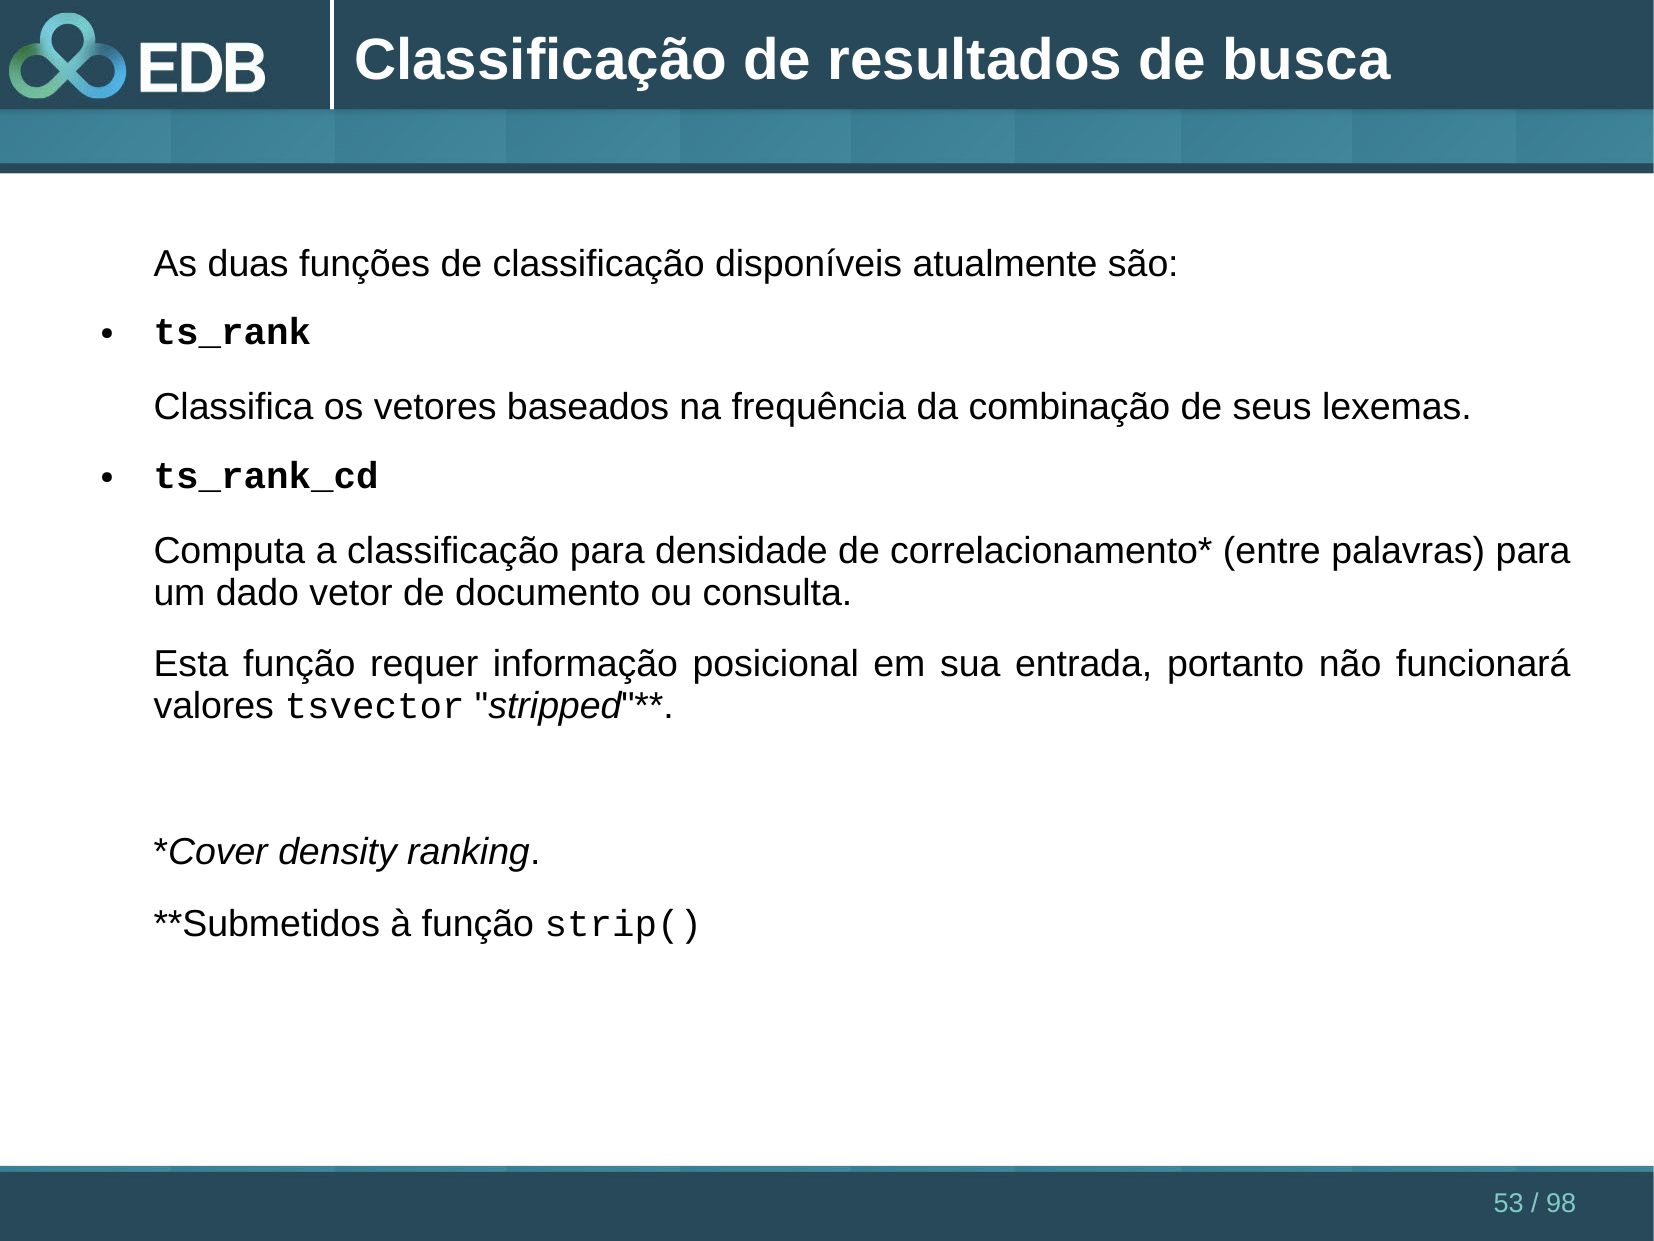

# Classificação de resultados de busca
As duas funções de classificação disponíveis atualmente são:
ts_rank
Classifica os vetores baseados na frequência da combinação de seus lexemas.
ts_rank_cd
Computa a classificação para densidade de correlacionamento* (entre palavras) para um dado vetor de documento ou consulta.
Esta função requer informação posicional em sua entrada, portanto não funcionará valores tsvector "stripped"**.
*Cover density ranking.
**Submetidos à função strip()